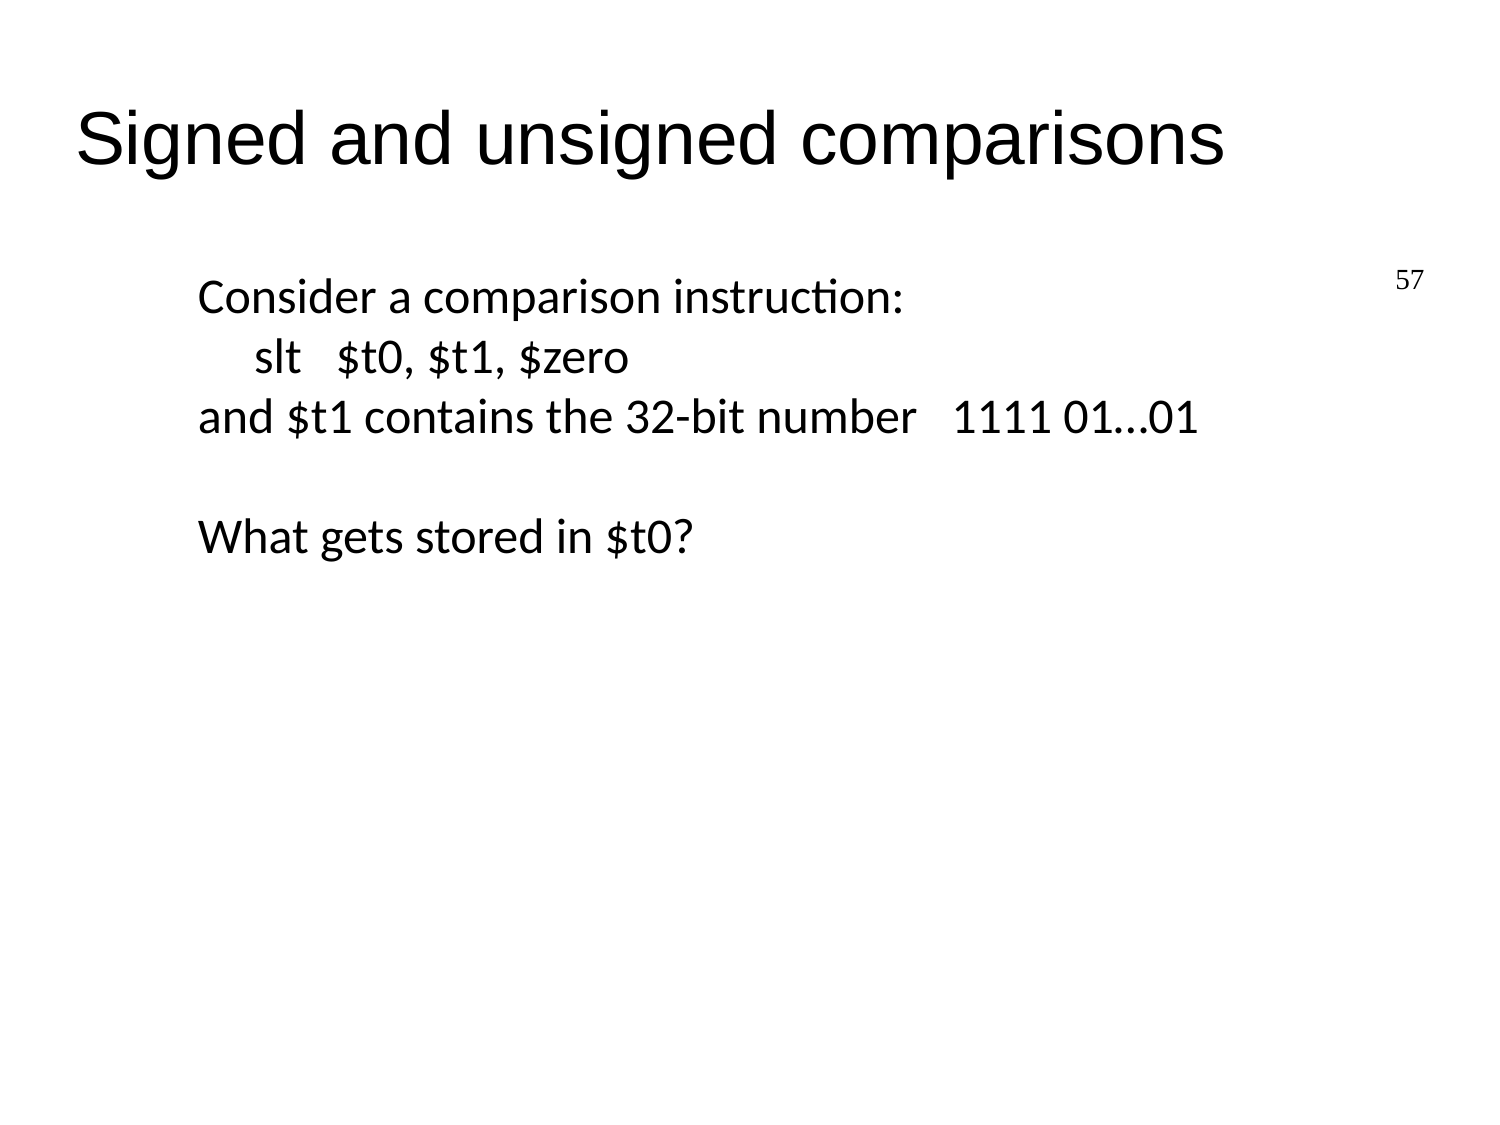

# Signed and unsigned comparisons
Consider a comparison instruction:
 slt $t0, $t1, $zero
and $t1 contains the 32-bit number 1111 01…01
What gets stored in $t0?